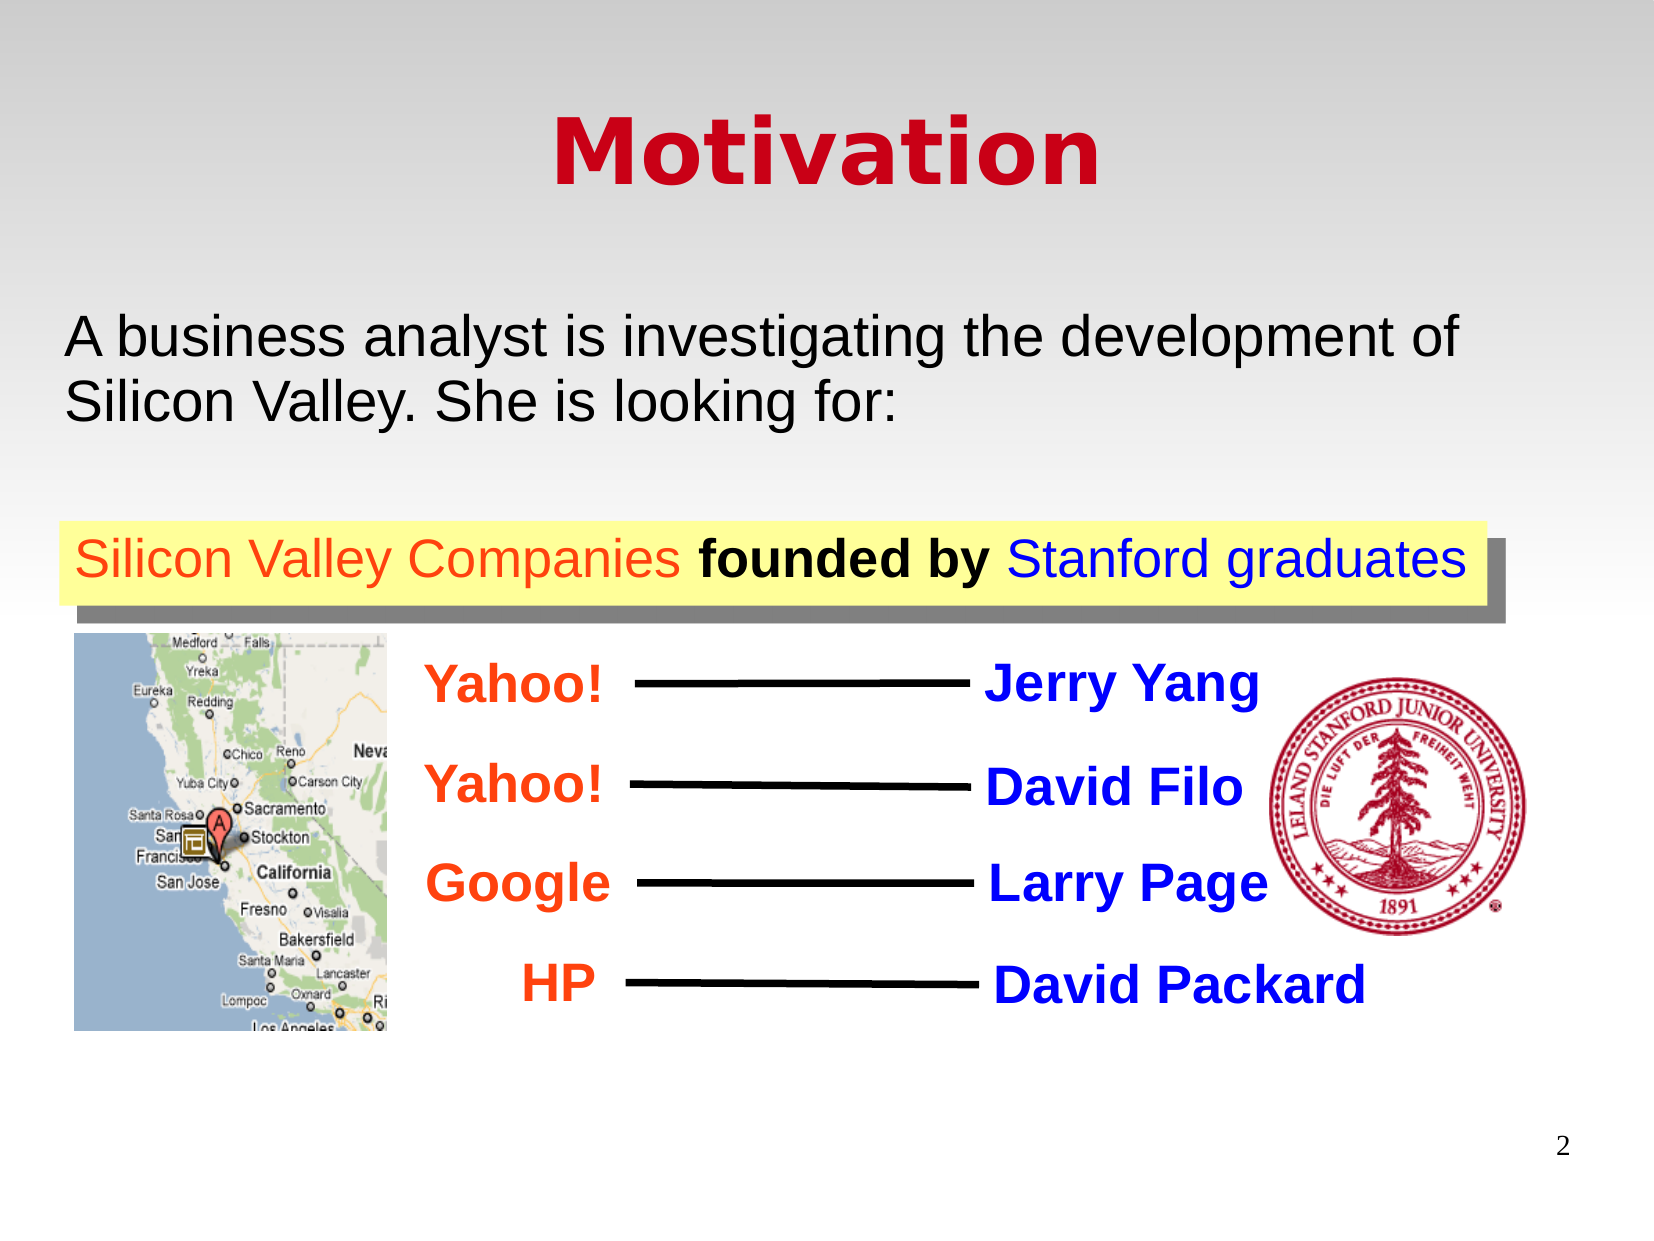

# Motivation
A business analyst is investigating the development of Silicon Valley. She is looking for:
Silicon Valley Companies founded by Stanford graduates
Jerry Yang
Yahoo!
Yahoo!
David Filo
Google
Larry Page
HP
David Packard
2